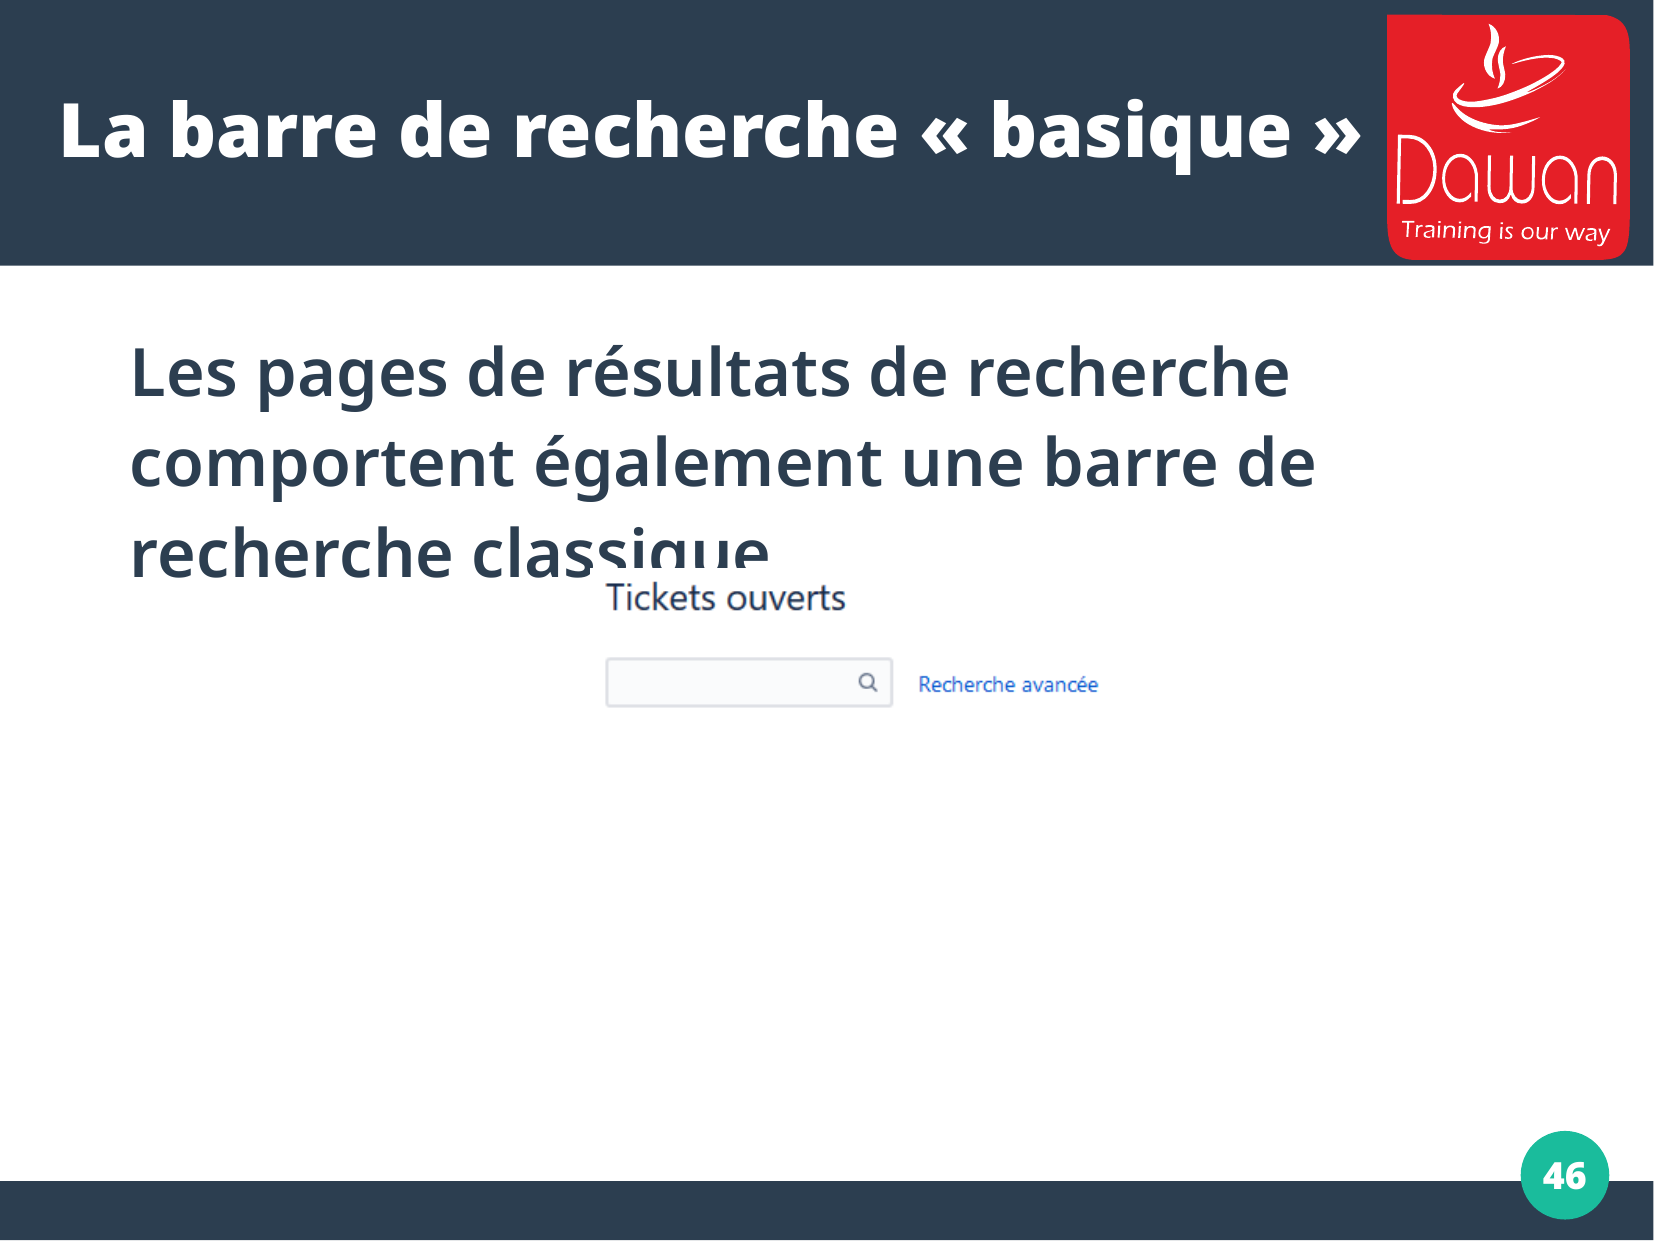

# La barre de recherche « basique »
Les pages de résultats de recherche comportent également une barre de recherche classique
46